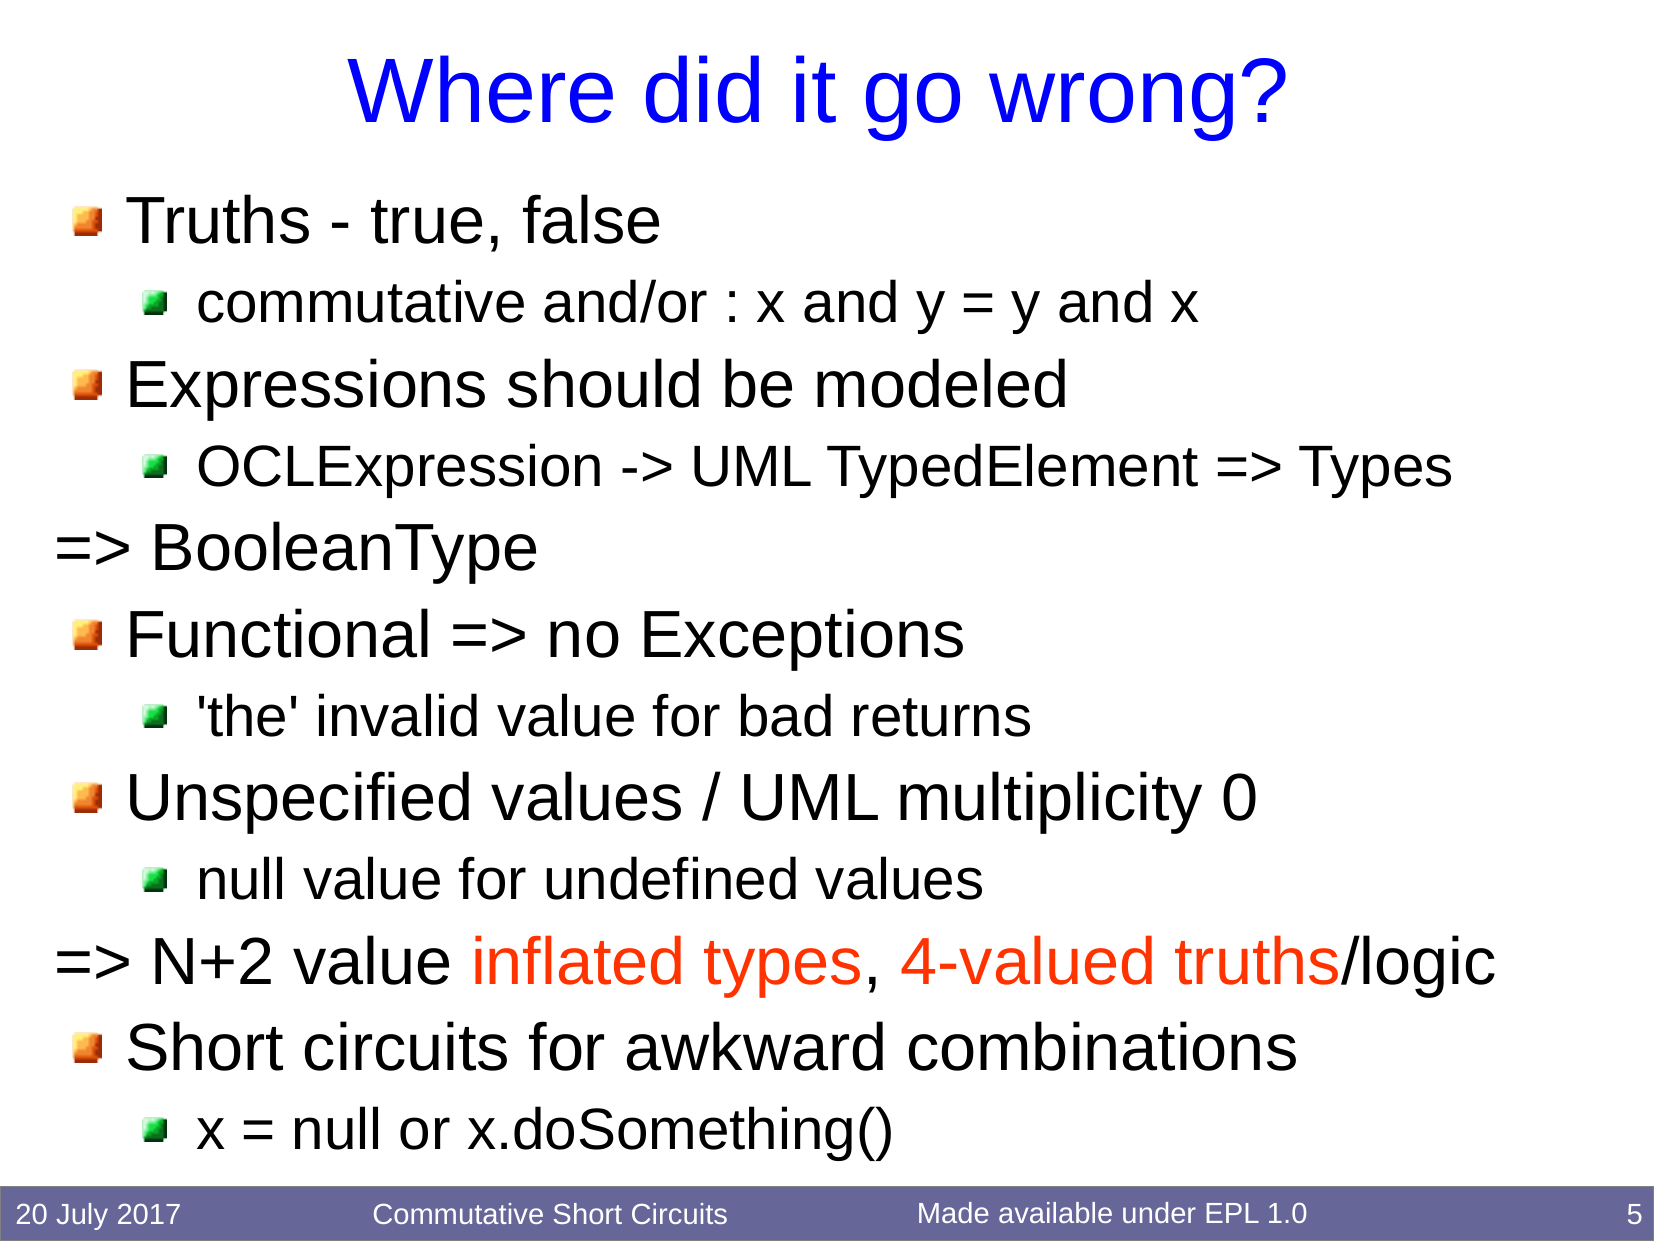

# Where did it go wrong?
Truths - true, false
commutative and/or : x and y = y and x
Expressions should be modeled
OCLExpression -> UML TypedElement => Types
=> BooleanType
Functional => no Exceptions
'the' invalid value for bad returns
Unspecified values / UML multiplicity 0
null value for undefined values
=> N+2 value inflated types, 4-valued truths/logic
Short circuits for awkward combinations
x = null or x.doSomething()
20 July 2017
Commutative Short Circuits
5